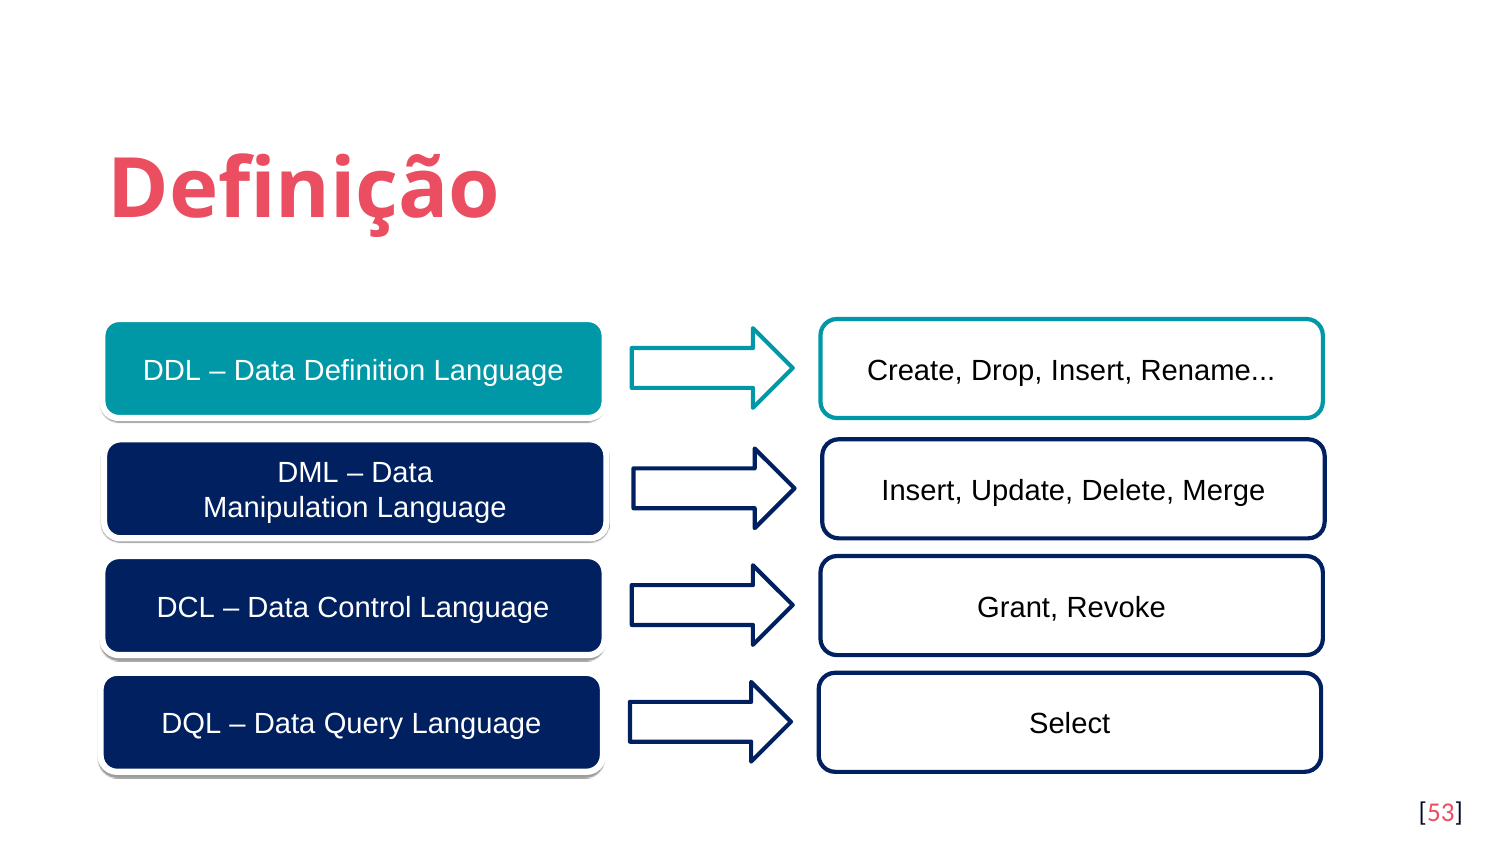

Definição
DDL – Data Definition Language
Create, Drop, Insert, Rename...
DML – Data Manipulation Language
Insert, Update, Delete, Merge
DCL – Data Control Language
Grant, Revoke
DQL – Data Query Language
Select